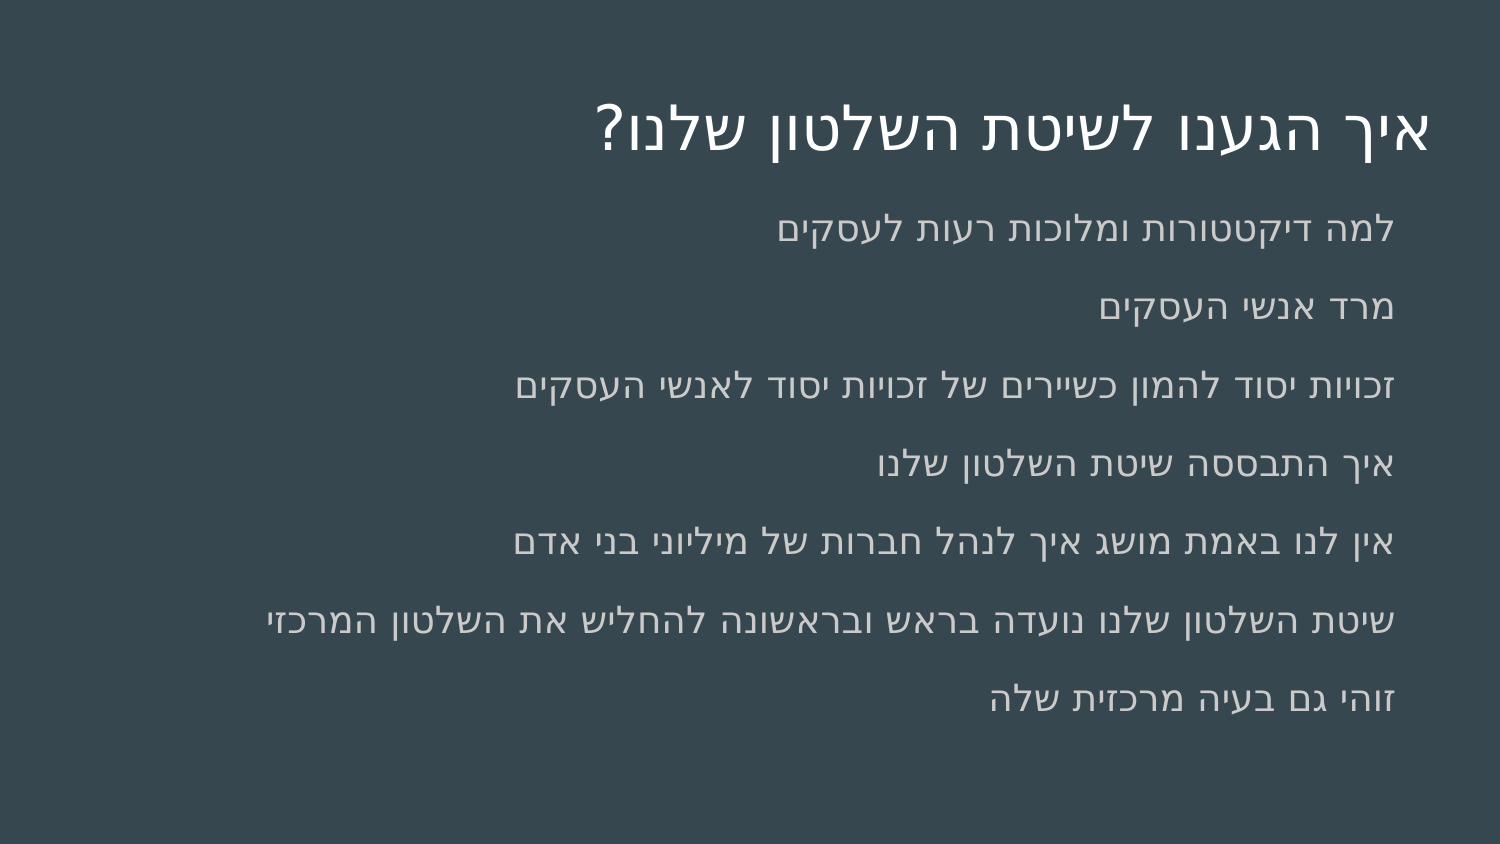

# איך הגענו לשיטת השלטון שלנו?
למה דיקטטורות ומלוכות רעות לעסקים
מרד אנשי העסקים
זכויות יסוד להמון כשיירים של זכויות יסוד לאנשי העסקים
איך התבססה שיטת השלטון שלנו
אין לנו באמת מושג איך לנהל חברות של מיליוני בני אדם
שיטת השלטון שלנו נועדה בראש ובראשונה להחליש את השלטון המרכזי
זוהי גם בעיה מרכזית שלה